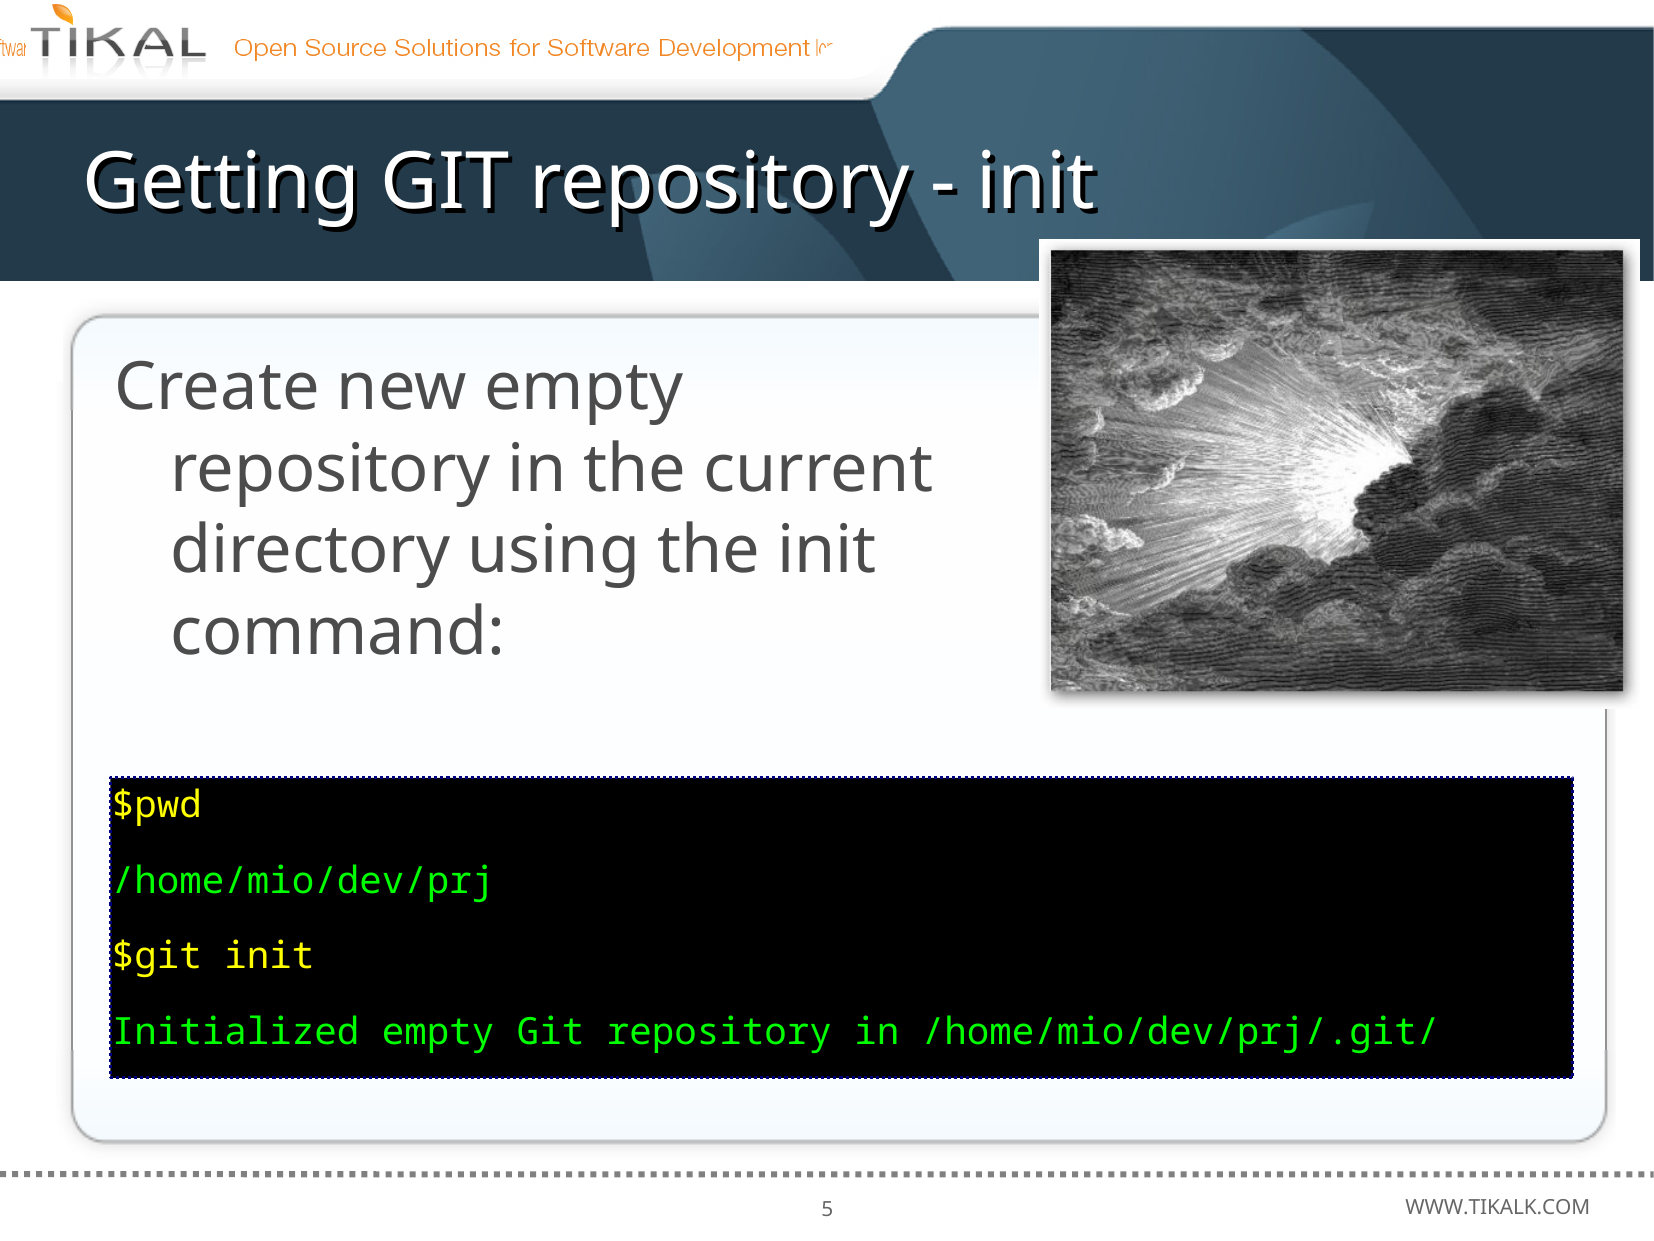

# Getting GIT repository - init
Create new empty repository in the current directory using the init command:
$pwd
/home/mio/dev/prj
$git init
Initialized empty Git repository in /home/mio/dev/prj/.git/